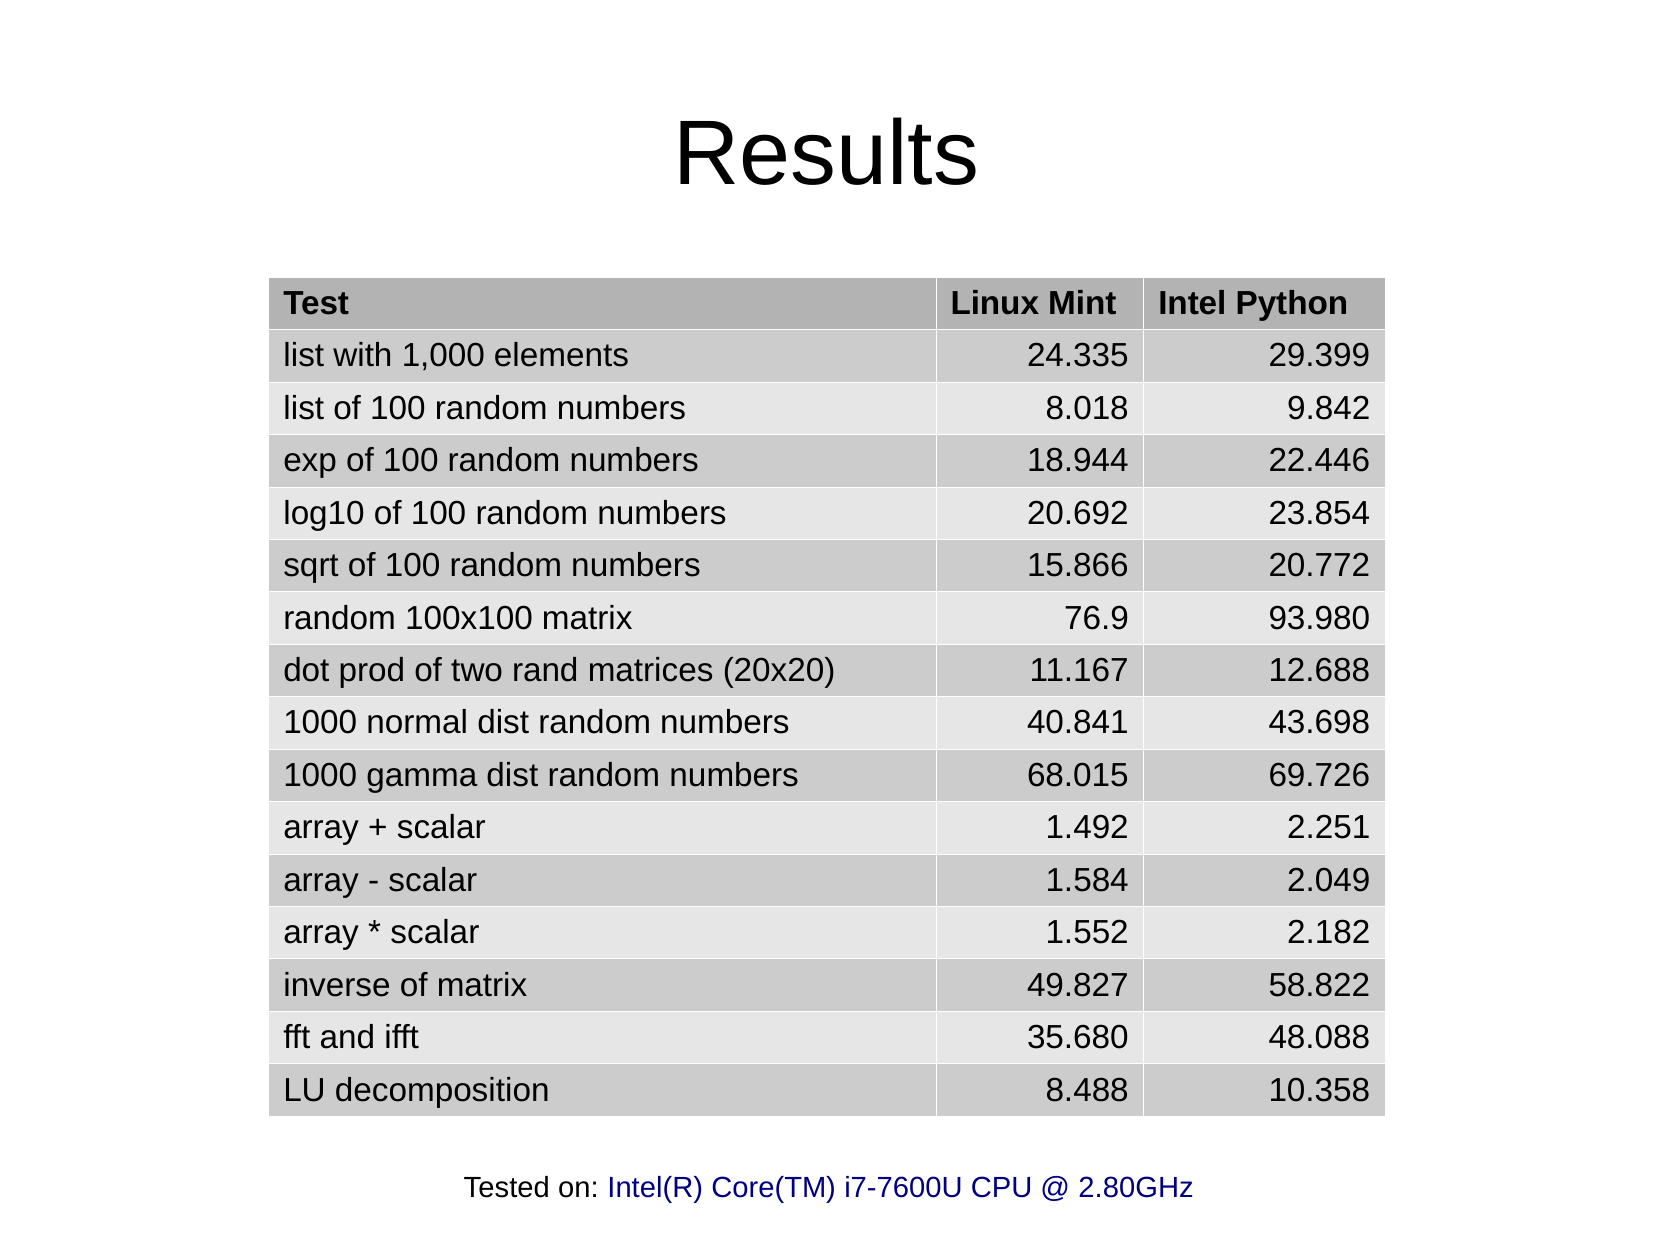

# Results
| Test | Linux Mint | Intel Python |
| --- | --- | --- |
| list with 1,000 elements | 24.335 | 29.399 |
| list of 100 random numbers | 8.018 | 9.842 |
| exp of 100 random numbers | 18.944 | 22.446 |
| log10 of 100 random numbers | 20.692 | 23.854 |
| sqrt of 100 random numbers | 15.866 | 20.772 |
| random 100x100 matrix | 76.9 | 93.980 |
| dot prod of two rand matrices (20x20) | 11.167 | 12.688 |
| 1000 normal dist random numbers | 40.841 | 43.698 |
| 1000 gamma dist random numbers | 68.015 | 69.726 |
| array + scalar | 1.492 | 2.251 |
| array - scalar | 1.584 | 2.049 |
| array \* scalar | 1.552 | 2.182 |
| inverse of matrix | 49.827 | 58.822 |
| fft and ifft | 35.680 | 48.088 |
| LU decomposition | 8.488 | 10.358 |
Tested on: Intel(R) Core(TM) i7-7600U CPU @ 2.80GHz